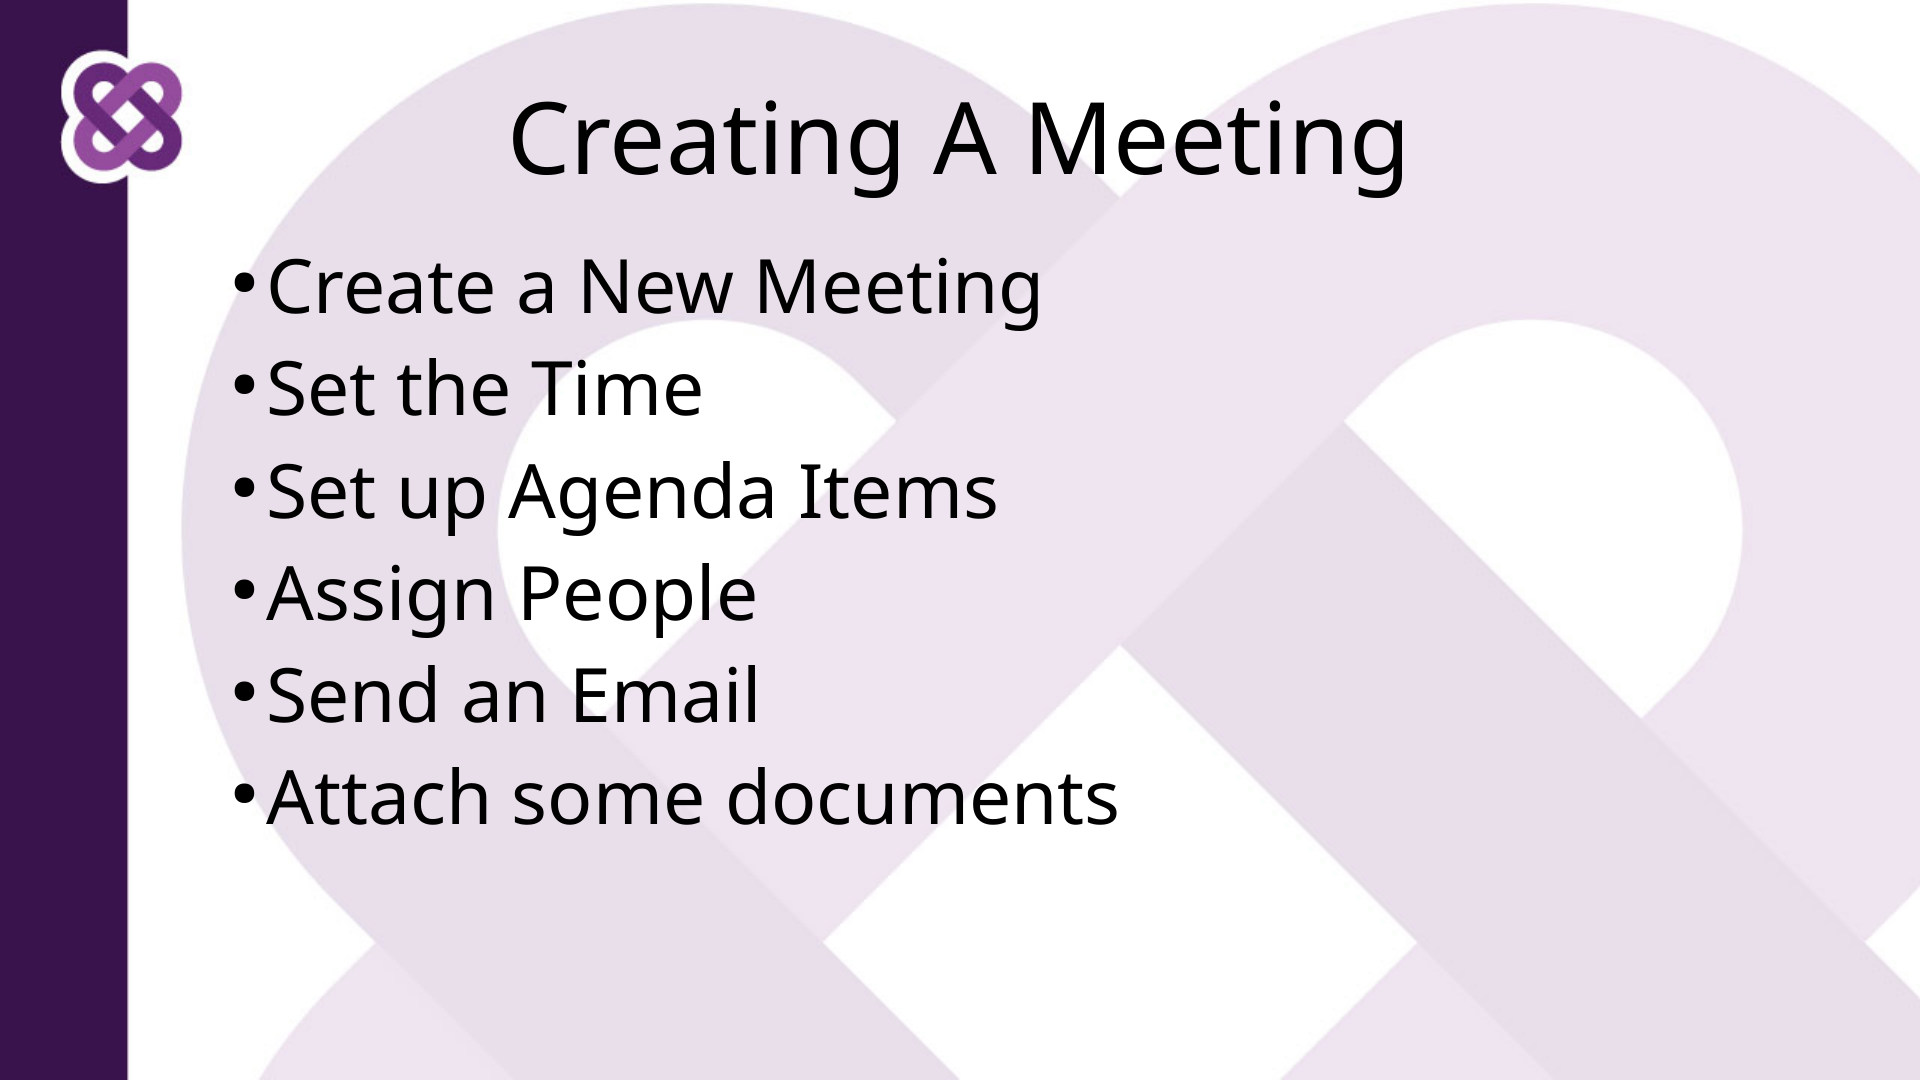

# Creating A Meeting
Create a New Meeting
Set the Time
Set up Agenda Items
Assign People
Send an Email
Attach some documents